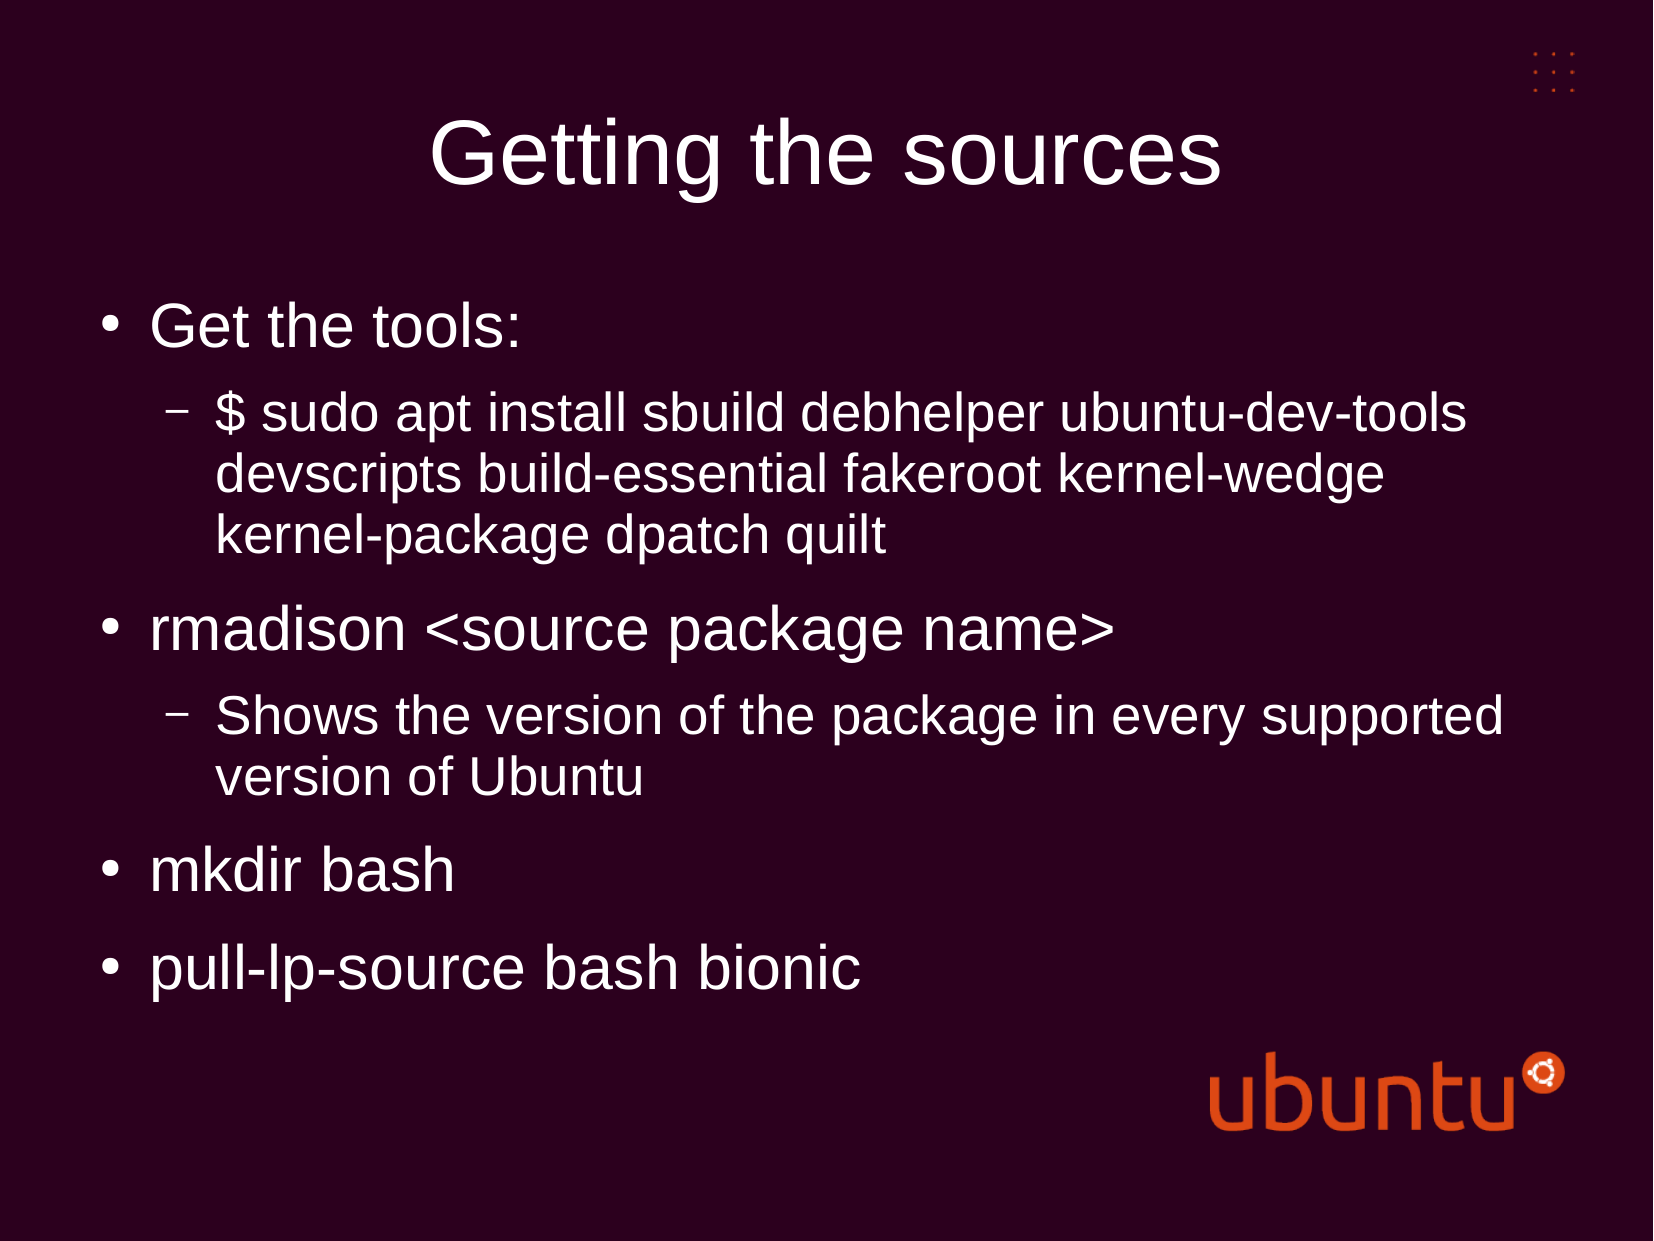

# Getting the sources
Get the tools:
$ sudo apt install sbuild debhelper ubuntu-dev-tools devscripts build-essential fakeroot kernel-wedge kernel-package dpatch quilt
rmadison <source package name>
Shows the version of the package in every supported version of Ubuntu
mkdir bash
pull-lp-source bash bionic